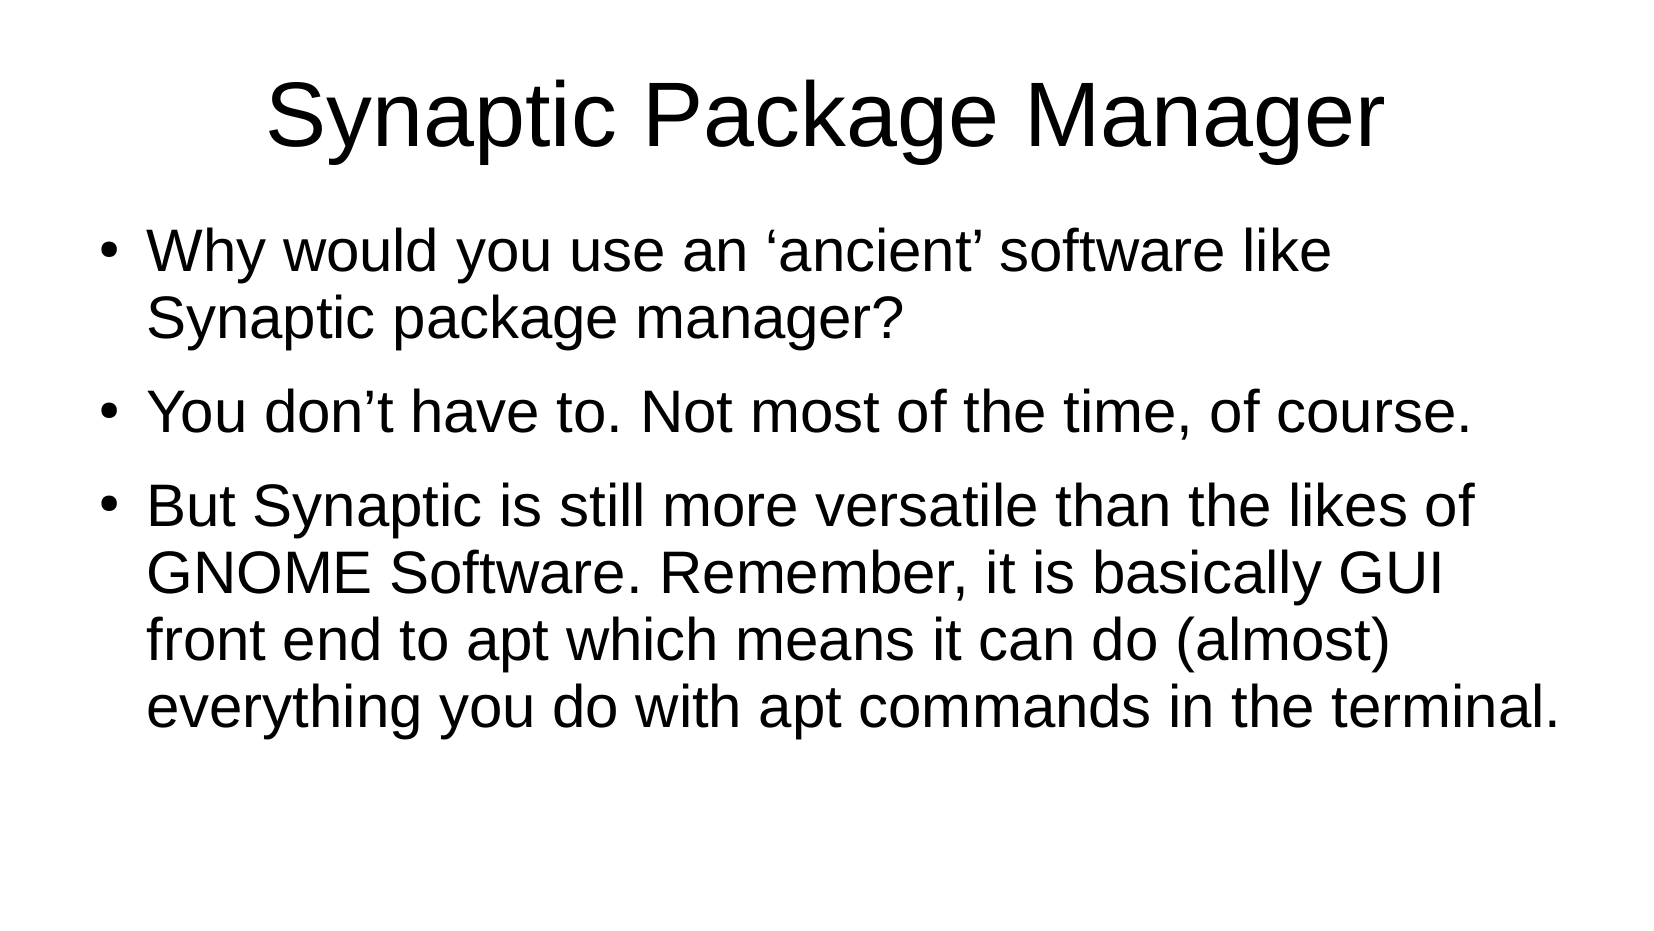

# Synaptic Package Manager
Why would you use an ‘ancient’ software like Synaptic package manager?
You don’t have to. Not most of the time, of course.
But Synaptic is still more versatile than the likes of GNOME Software. Remember, it is basically GUI front end to apt which means it can do (almost) everything you do with apt commands in the terminal.